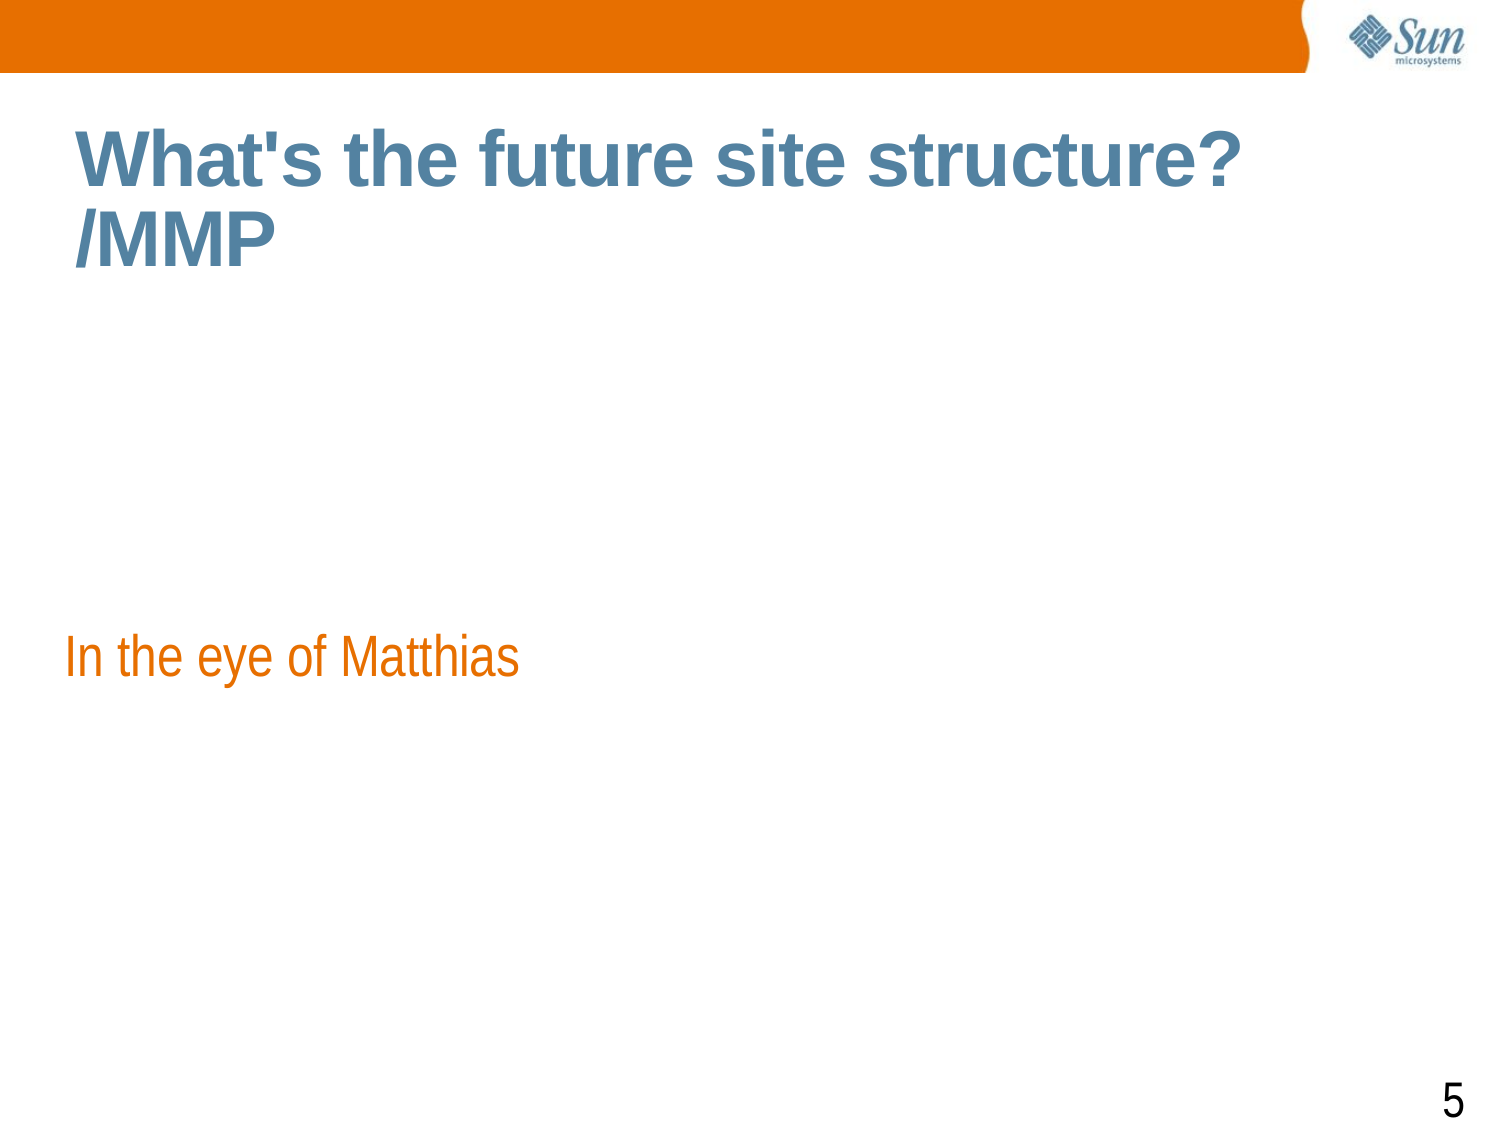

# What's the future site structure? /MMP
In the eye of Matthias